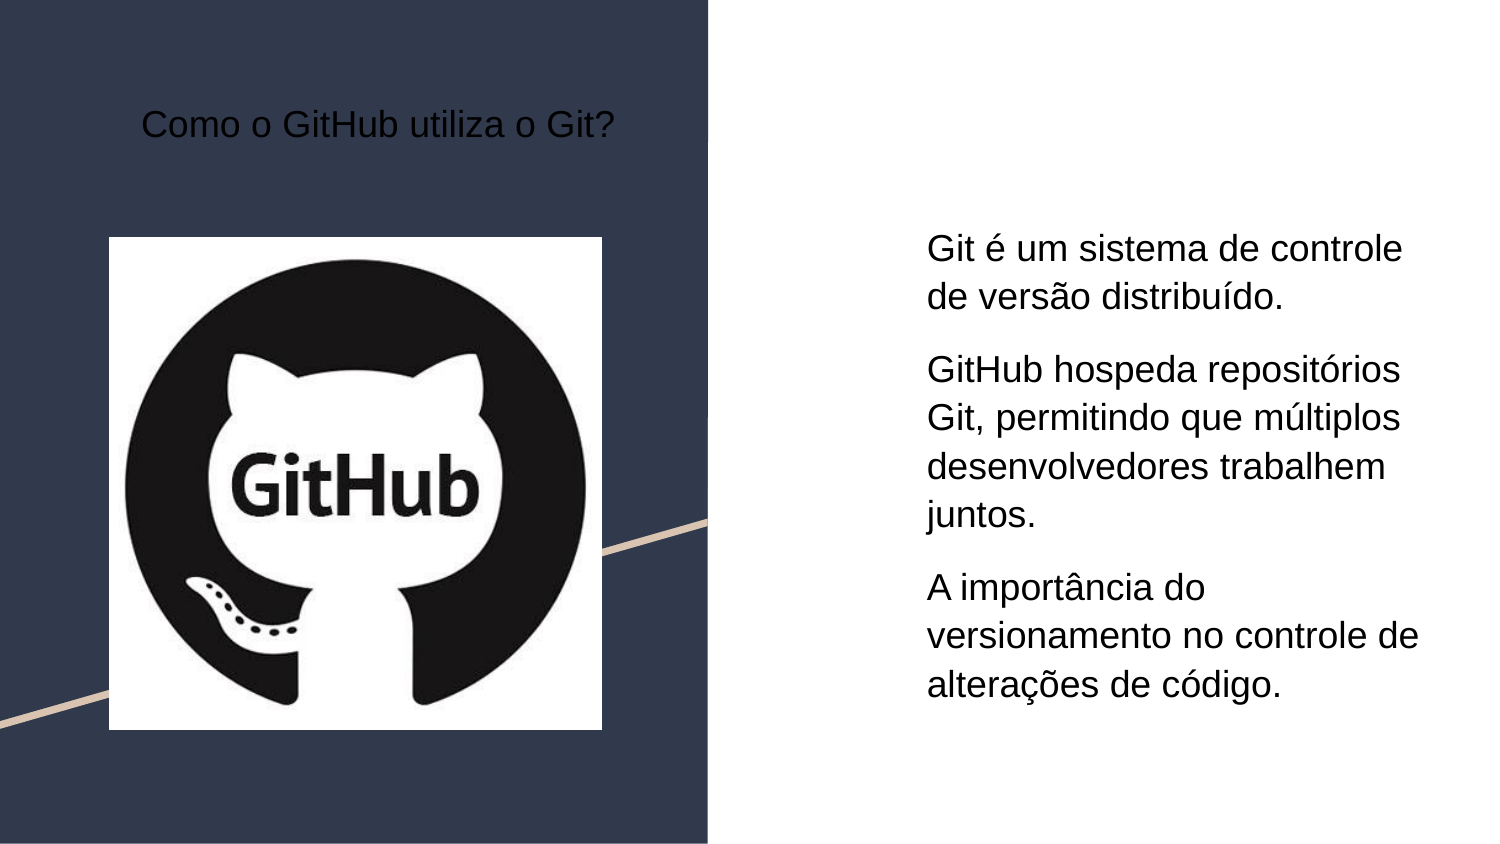

# Como o GitHub utiliza o Git?
Git é um sistema de controle de versão distribuído.
GitHub hospeda repositórios Git, permitindo que múltiplos desenvolvedores trabalhem juntos.
A importância do versionamento no controle de alterações de código.